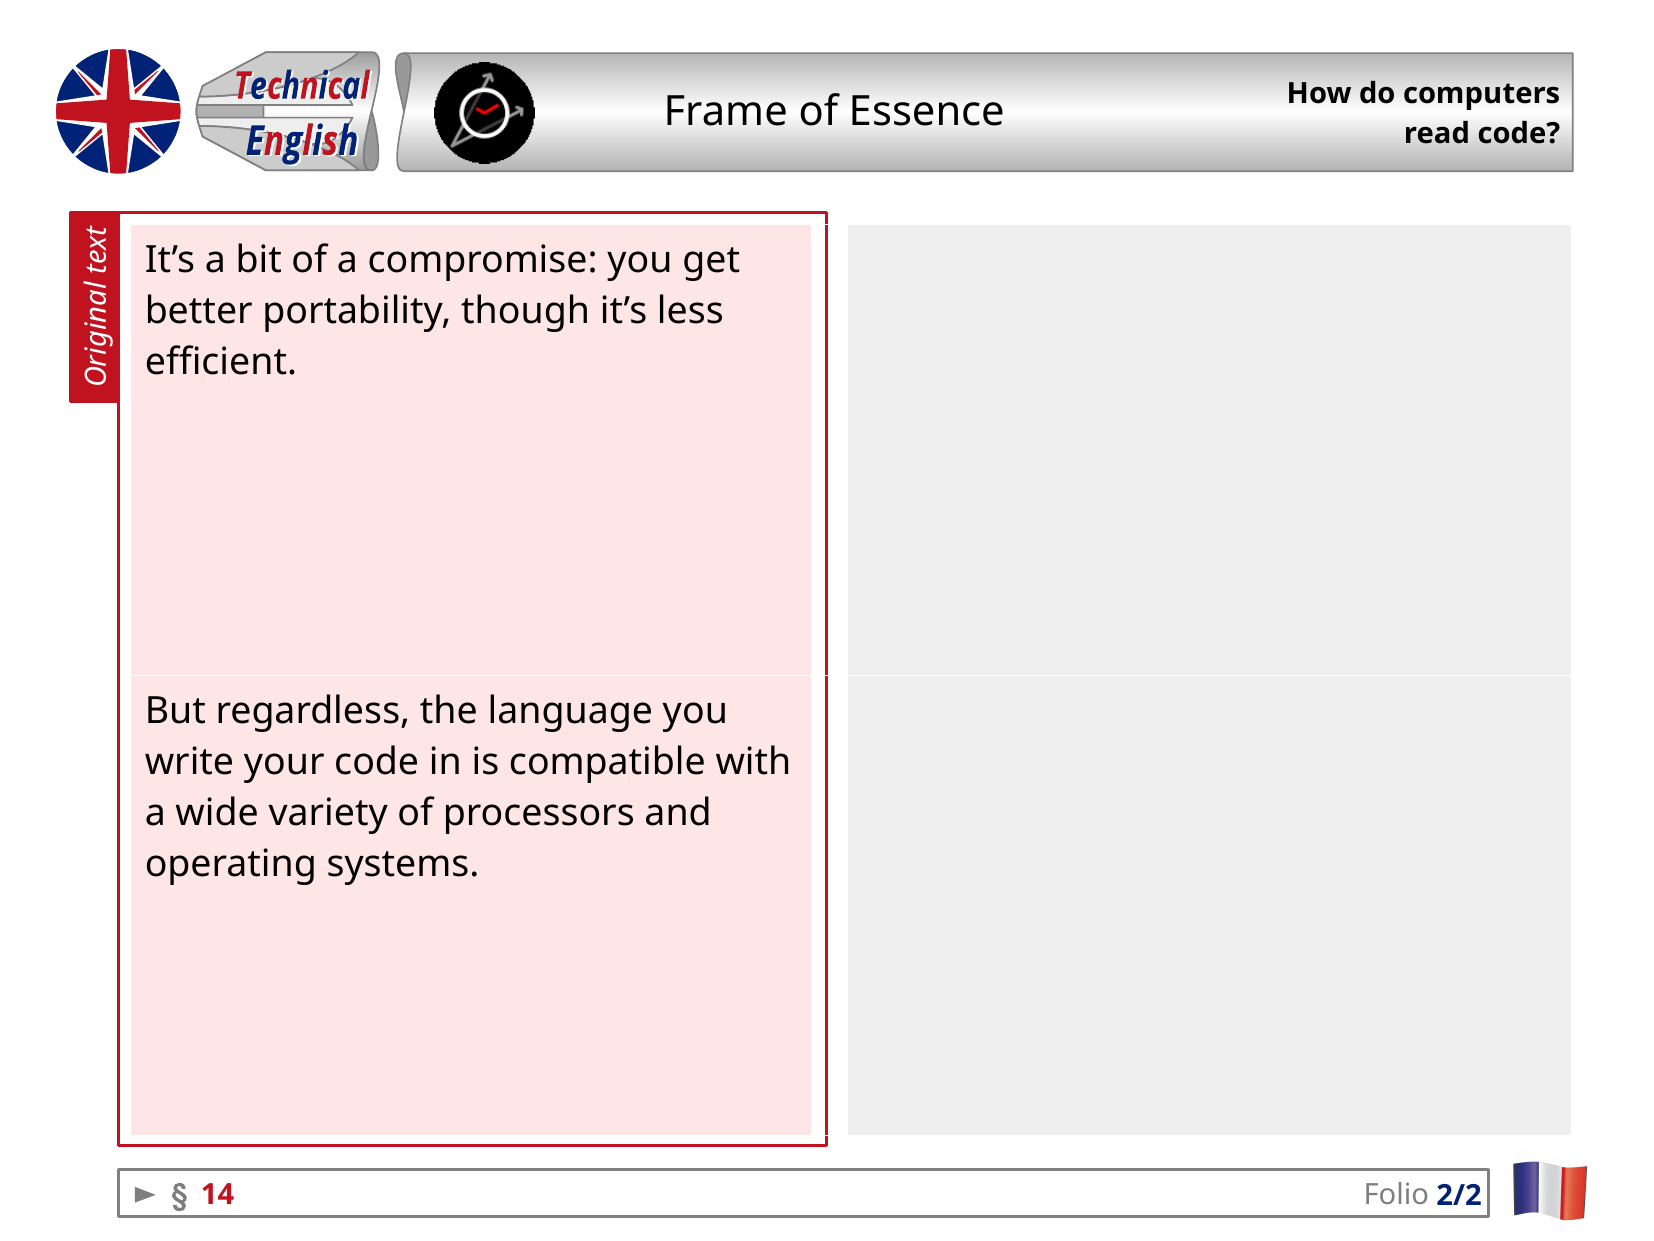

#
| It’s a bit of a compromise: you get better portability, though it’s less efficient. | | |
| --- | --- | --- |
| But regardless, the language you write your code in is compatible with a wide variety of processors and operating systems. | | |
14
2/2